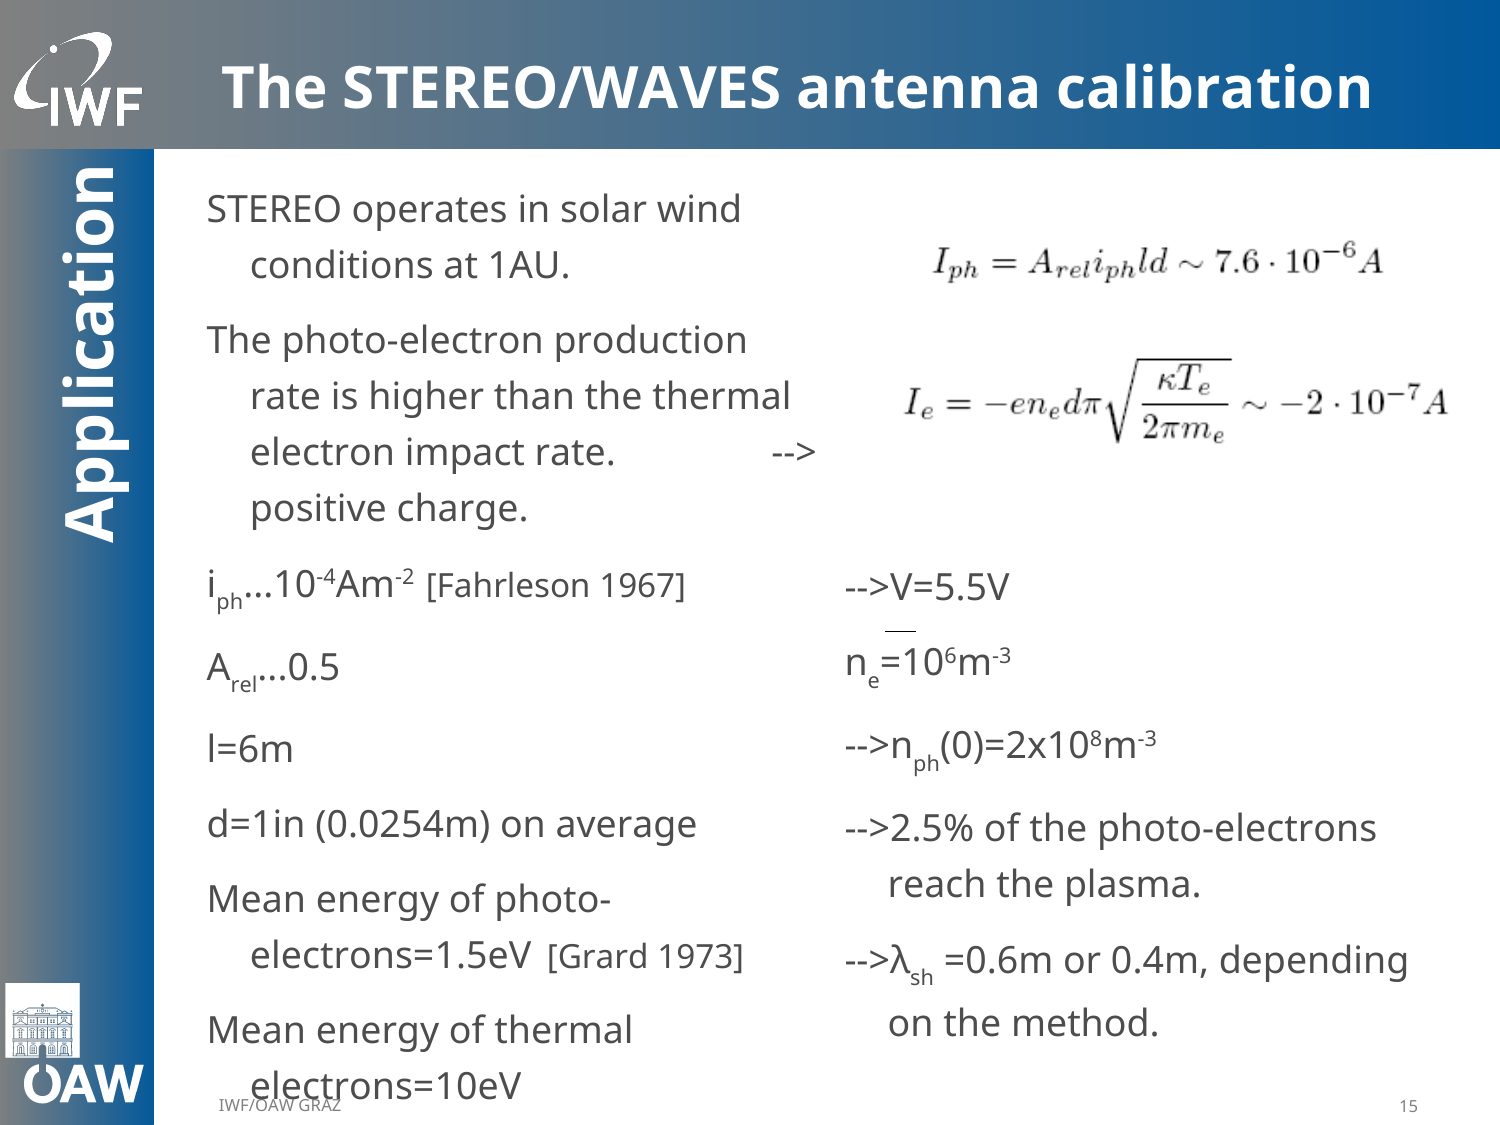

The STEREO/WAVES antenna calibration
# STEREO operates in solar wind conditions at 1AU.
The photo-electron production rate is higher than the thermal electron impact rate. --> positive charge.
iph...10-4Am-2 [Fahrleson 1967]
Arel...0.5
l=6m
d=1in (0.0254m) on average
Mean energy of photo-electrons=1.5eV [Grard 1973]
Mean energy of thermal electrons=10eV
Application
-->V=5.5V
ne=106m-3
-->nph(0)=2x108m-3
-->2.5% of the photo-electrons reach the plasma.
-->λsh =0.6m or 0.4m, depending on the method.
IWF/ÖAW GRAZ
15